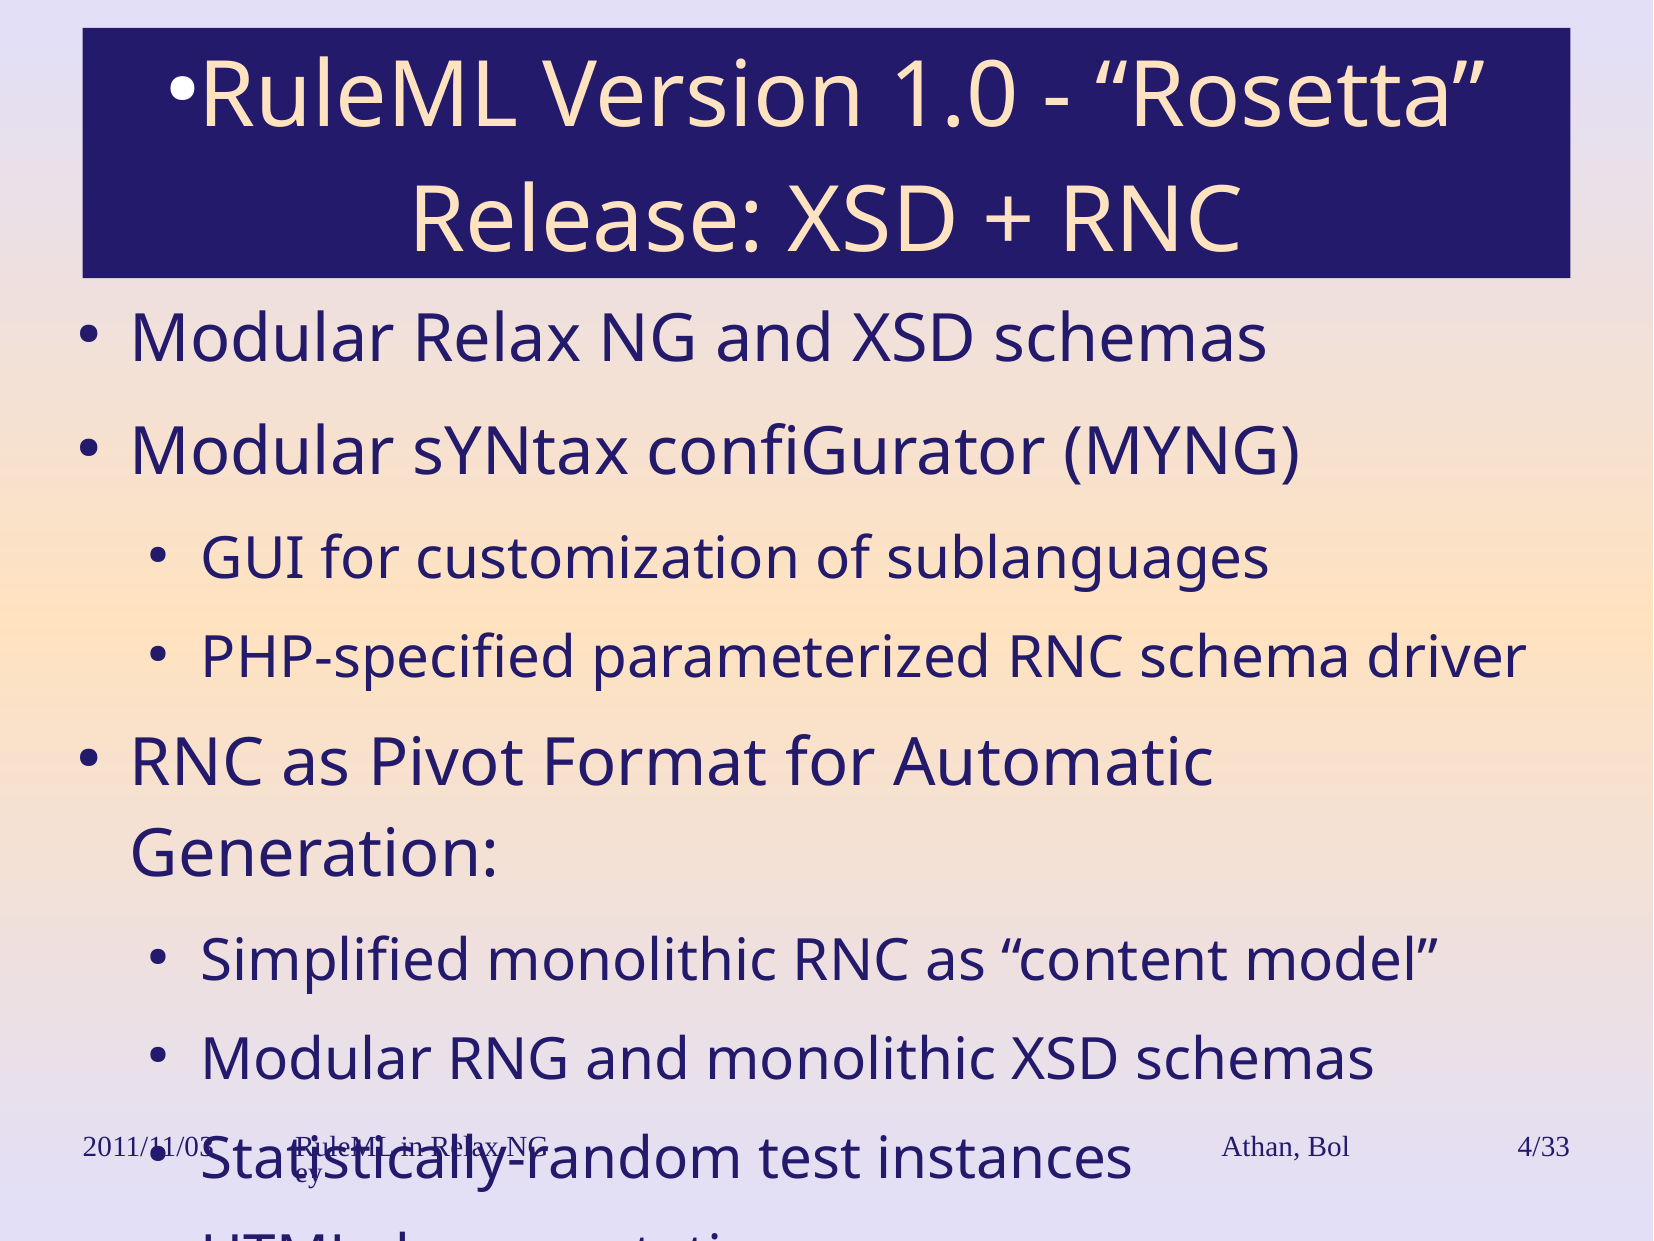

# RuleML Version 1.0 - “Rosetta” Release: XSD + RNC
Modular Relax NG and XSD schemas
Modular sYNtax confiGurator (MYNG)
GUI for customization of sublanguages
PHP-speciﬁed parameterized RNC schema driver
RNC as Pivot Format for Automatic Generation:
Simplified monolithic RNC as “content model”
Modular RNG and monolithic XSD schemas
Statistically-random test instances
HTML documentation
2011/11/03
RuleML in Relax NG Athan, Boley
4